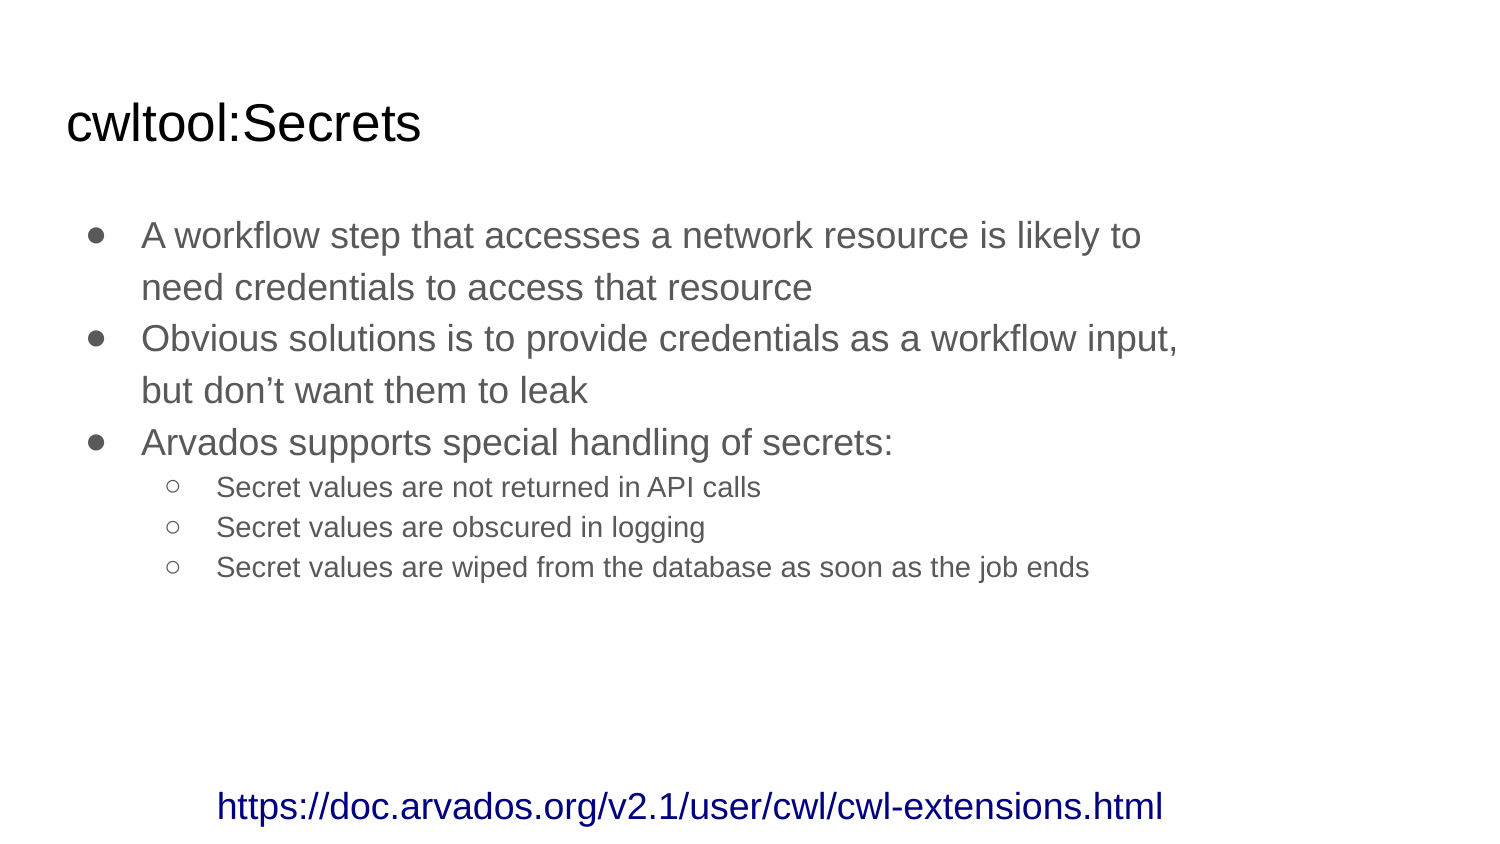

# cwltool:Secrets
A workflow step that accesses a network resource is likely to need credentials to access that resource
Obvious solutions is to provide credentials as a workflow input, but don’t want them to leak
Arvados supports special handling of secrets:
Secret values are not returned in API calls
Secret values are obscured in logging
Secret values are wiped from the database as soon as the job ends
https://doc.arvados.org/v2.1/user/cwl/cwl-extensions.html